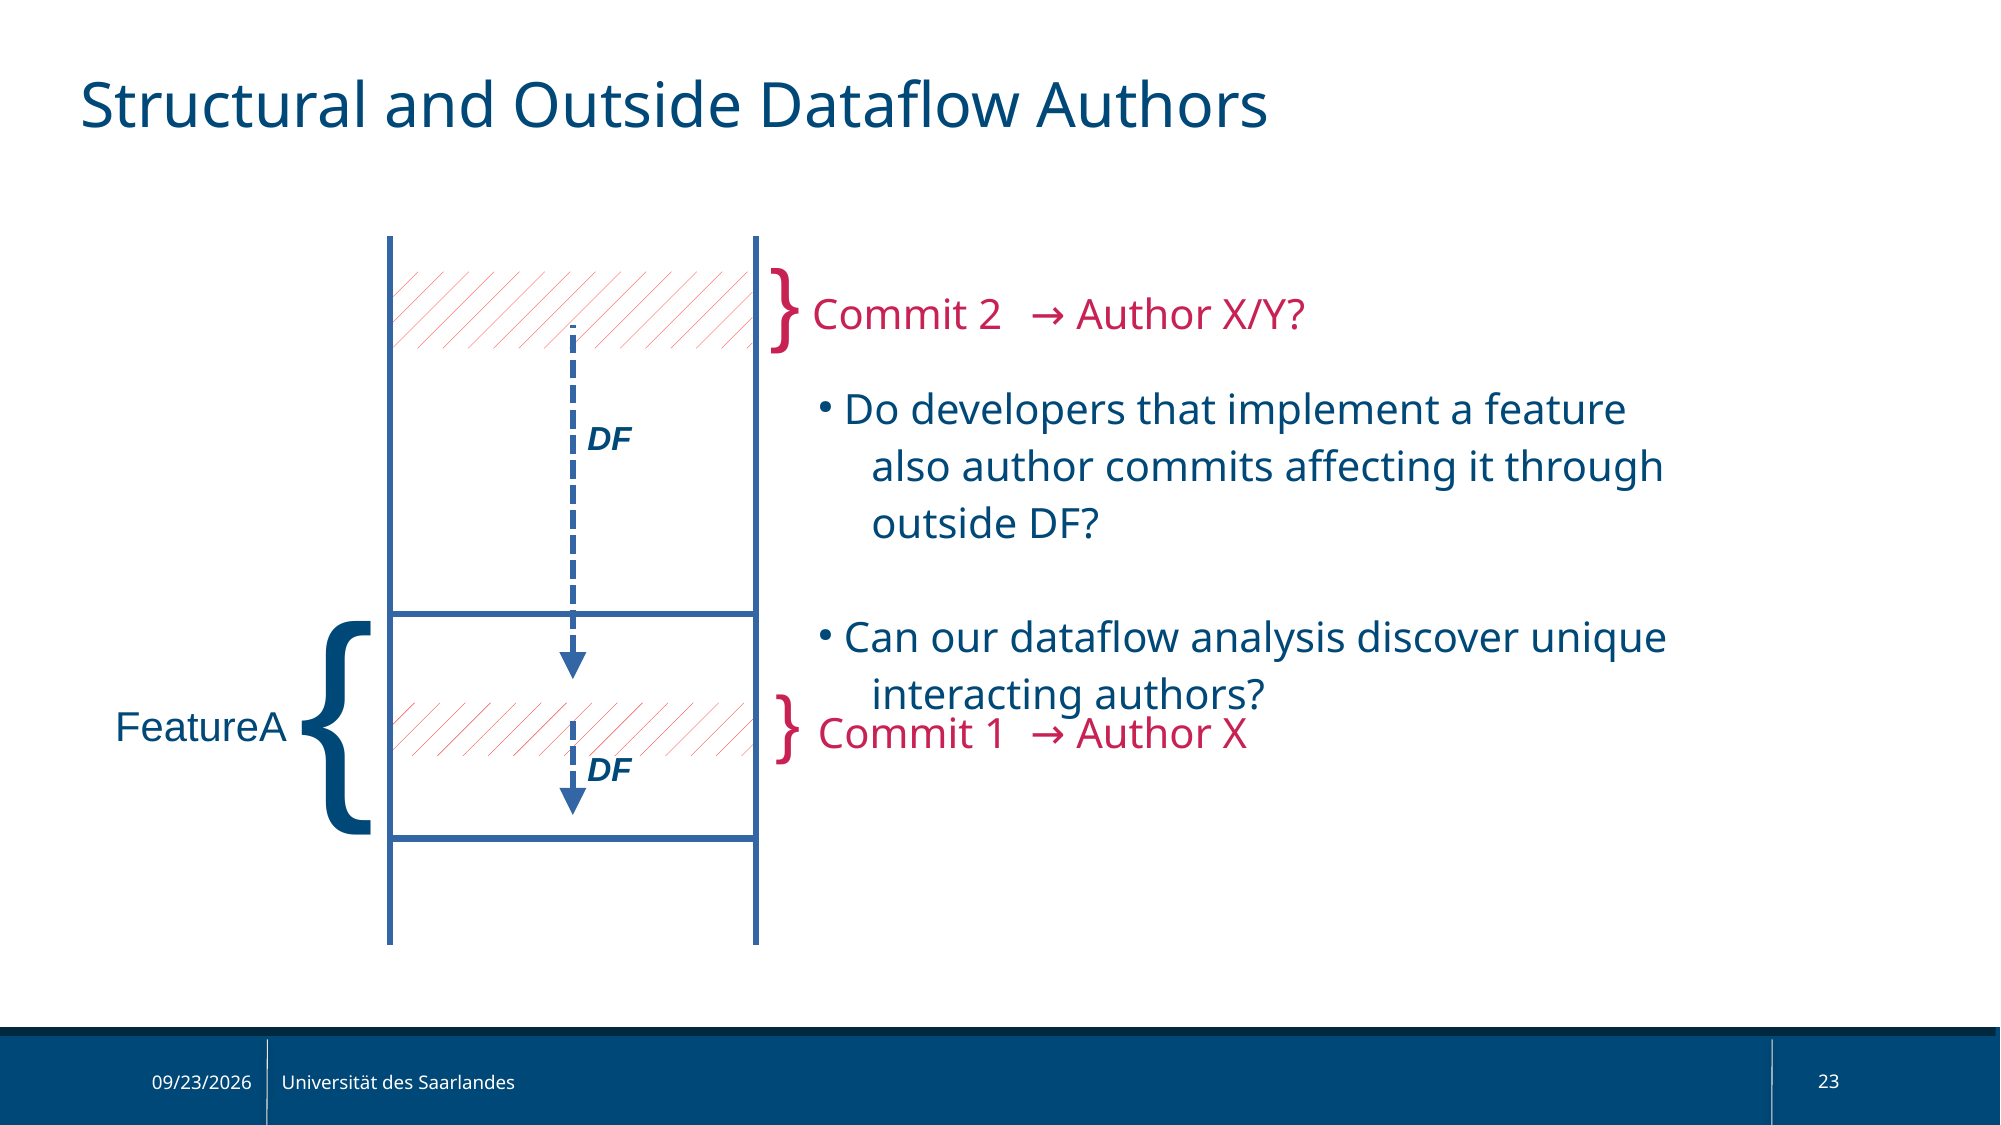

# Structural and Outside Dataflow Authors
{
Commit 2
→ Author X/Y?
 Do developers that implement a feature also author commits affecting it through outside DF?
 Can our dataflow analysis discover unique interacting authors?
DF
{
{
FeatureA
Commit 1
→ Author X
DF
Universität des Saarlandes